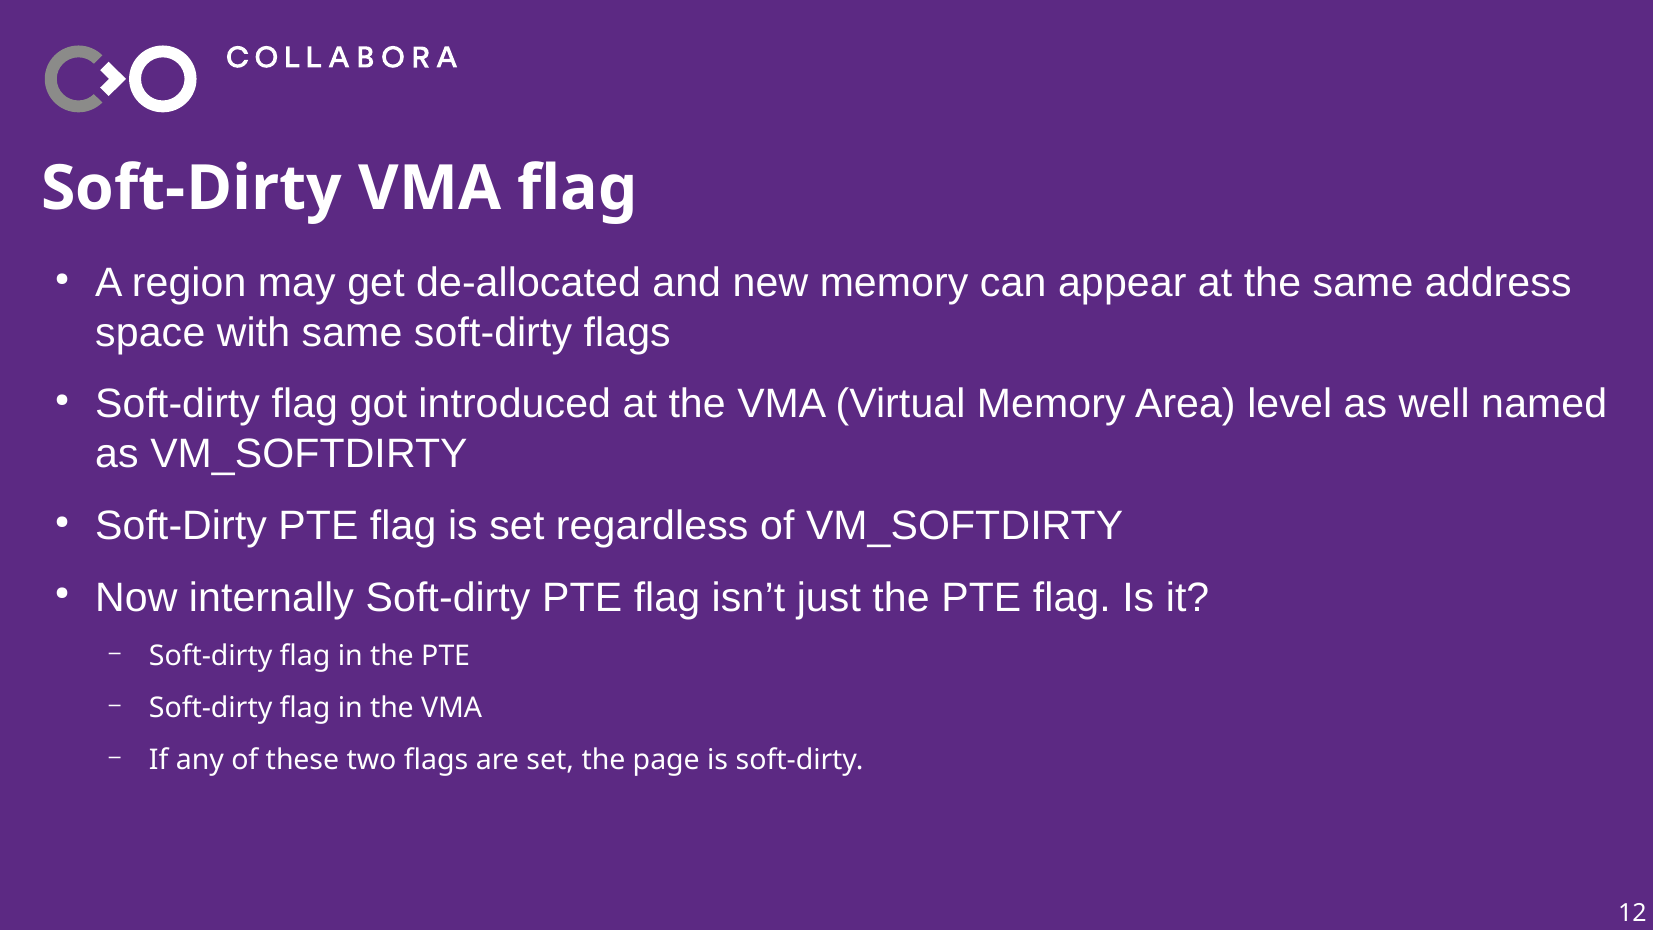

# Soft-Dirty VMA flag
A region may get de-allocated and new memory can appear at the same address space with same soft-dirty flags
Soft-dirty flag got introduced at the VMA (Virtual Memory Area) level as well named as VM_SOFTDIRTY
Soft-Dirty PTE flag is set regardless of VM_SOFTDIRTY
Now internally Soft-dirty PTE flag isn’t just the PTE flag. Is it?
Soft-dirty flag in the PTE
Soft-dirty flag in the VMA
If any of these two flags are set, the page is soft-dirty.